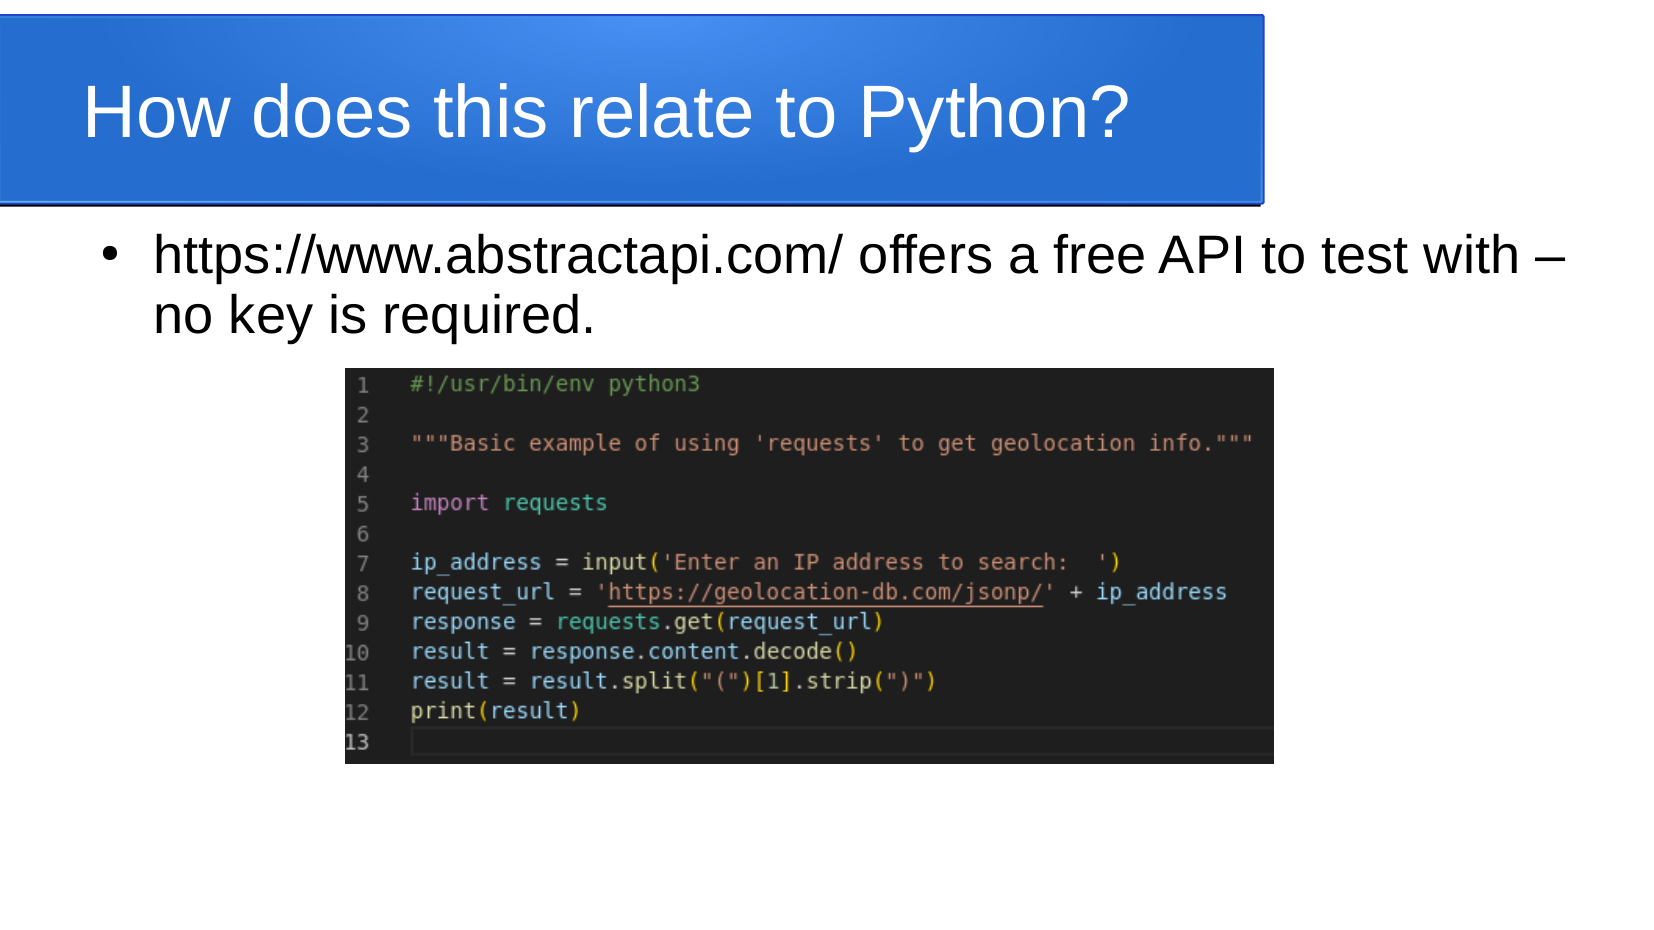

# How does this relate to Python?
https://www.abstractapi.com/ offers a free API to test with – no key is required.